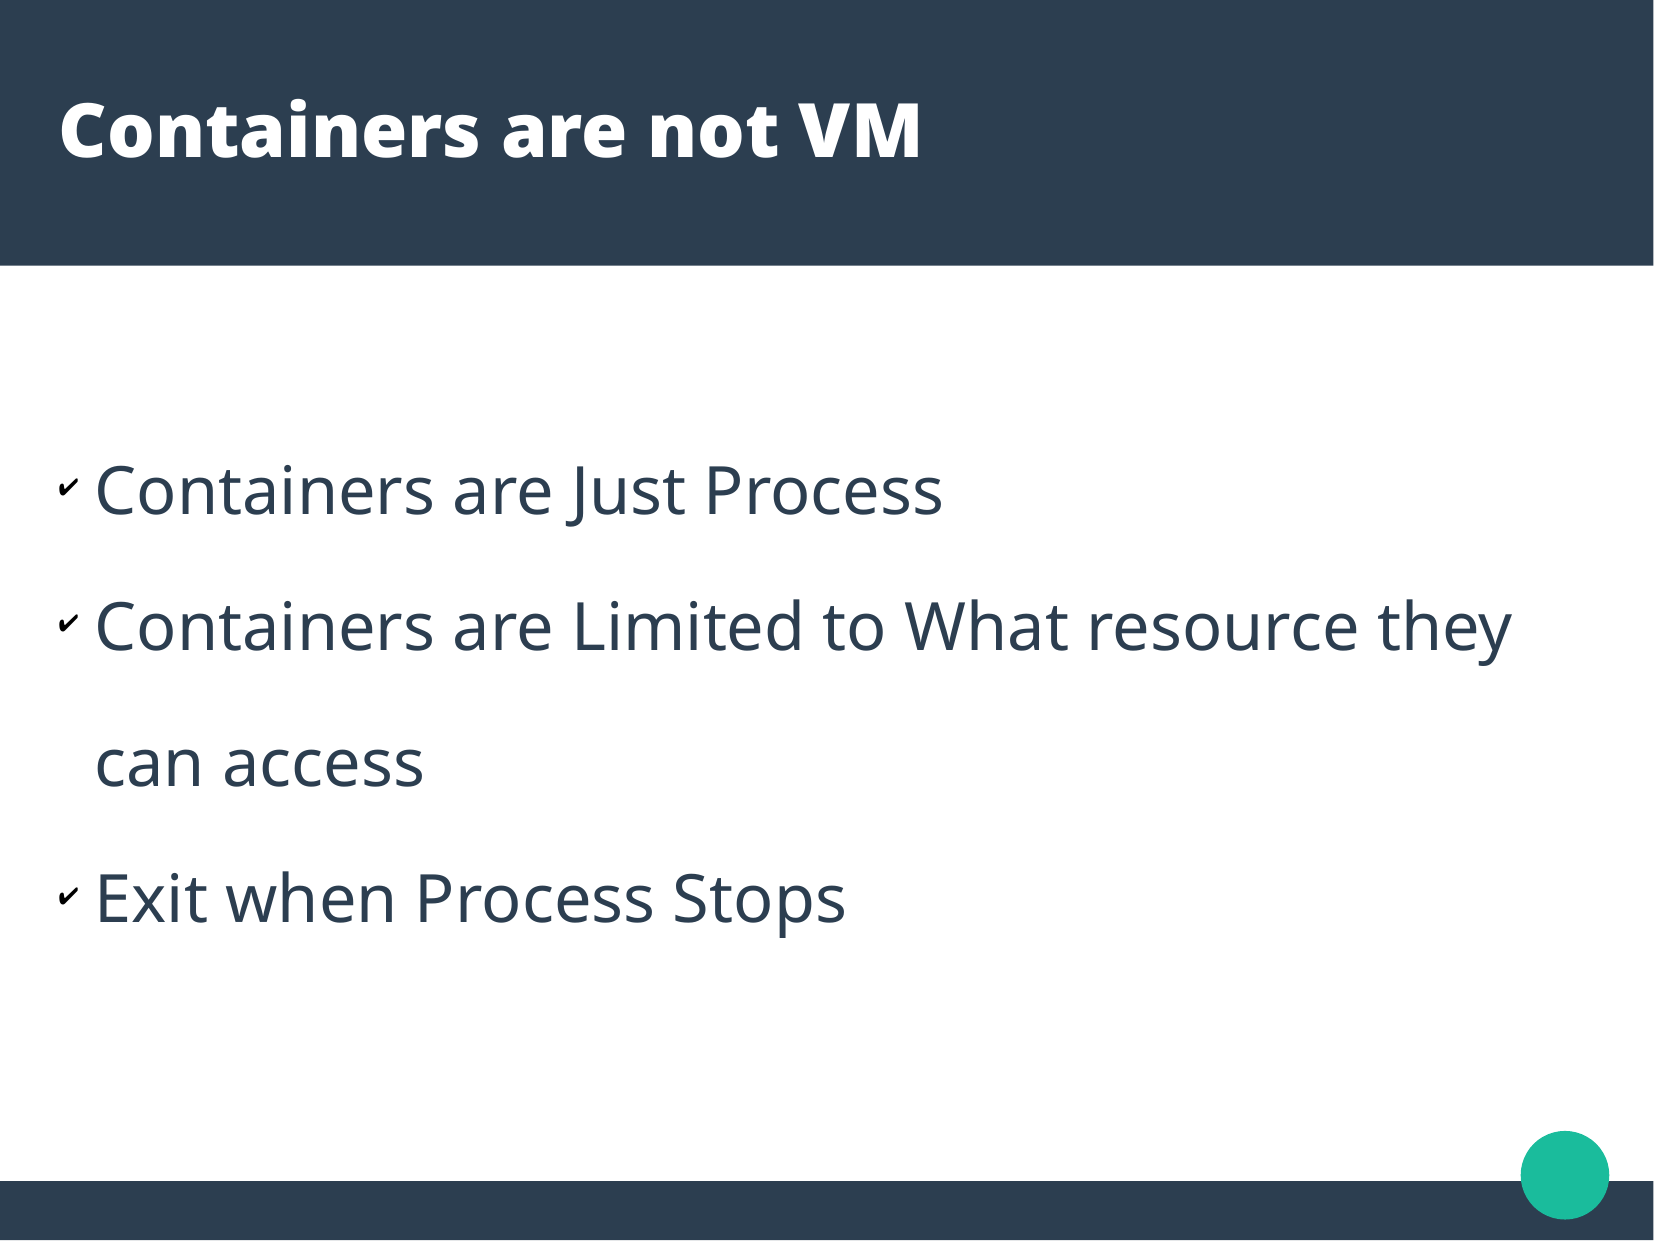

# Containers are not VM
Containers are Just Process
Containers are Limited to What resource they can access
Exit when Process Stops